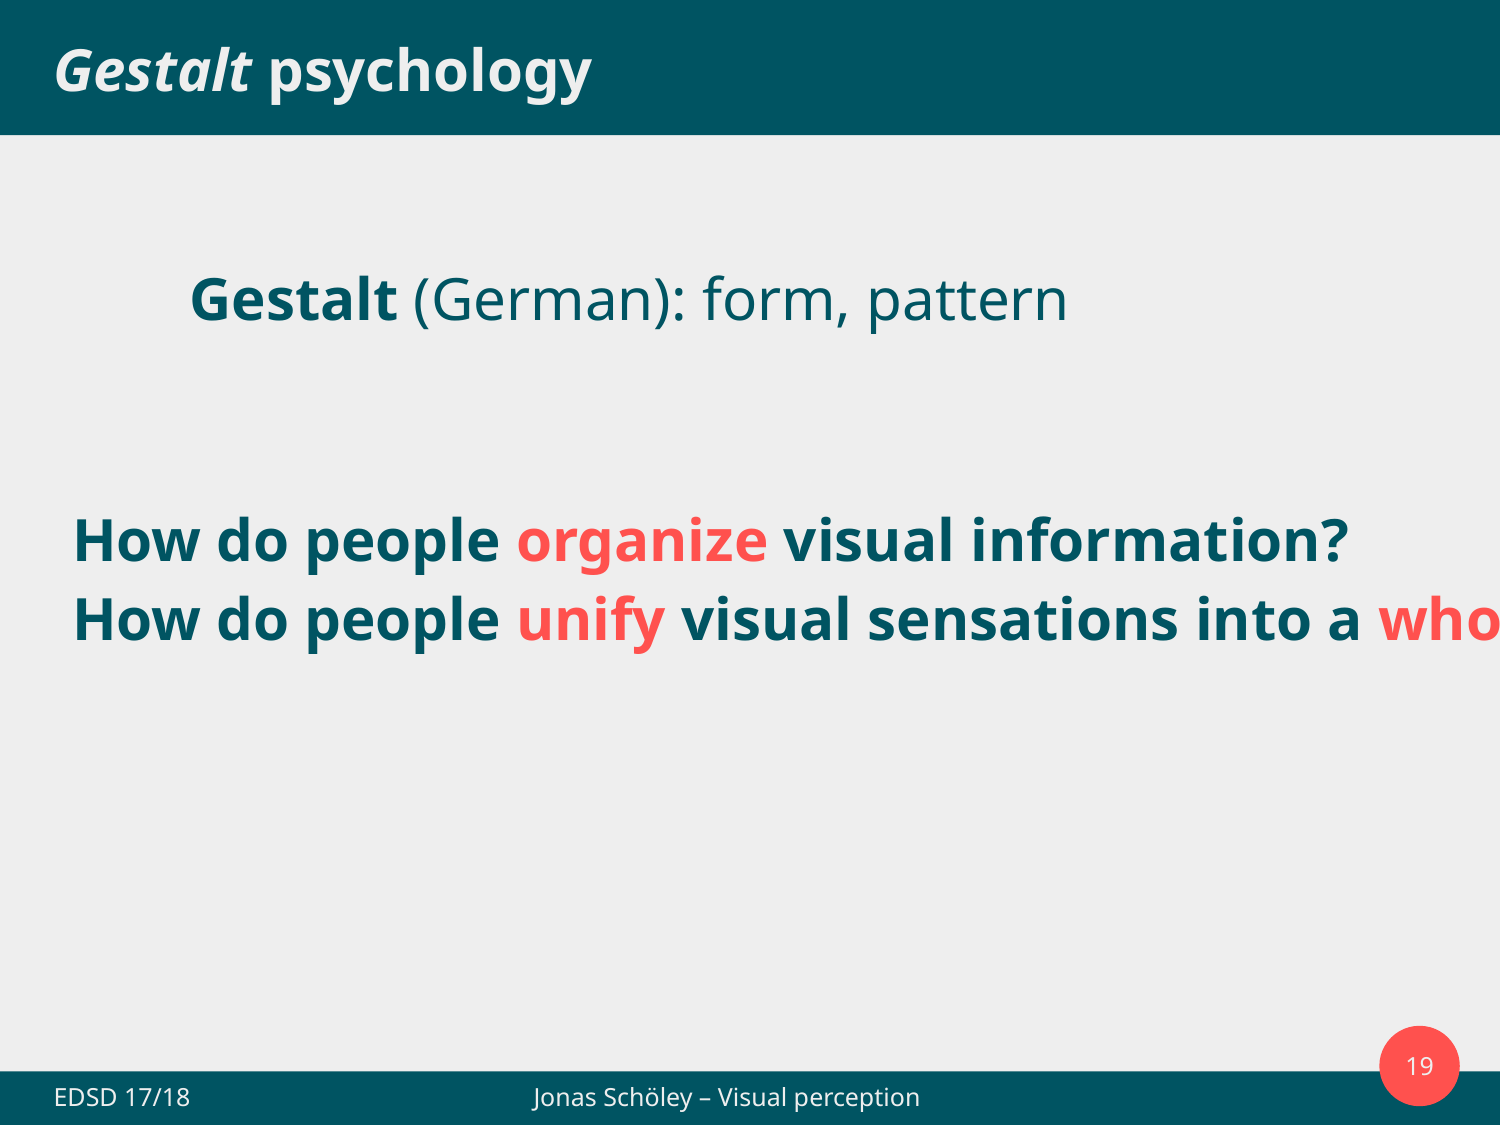

# Gestalt psychology
Gestalt (German): form, pattern
How do people organize visual information?
How do people unify visual sensations into a whole?
19
EDSD 17/18
Jonas Schöley – Visual perception